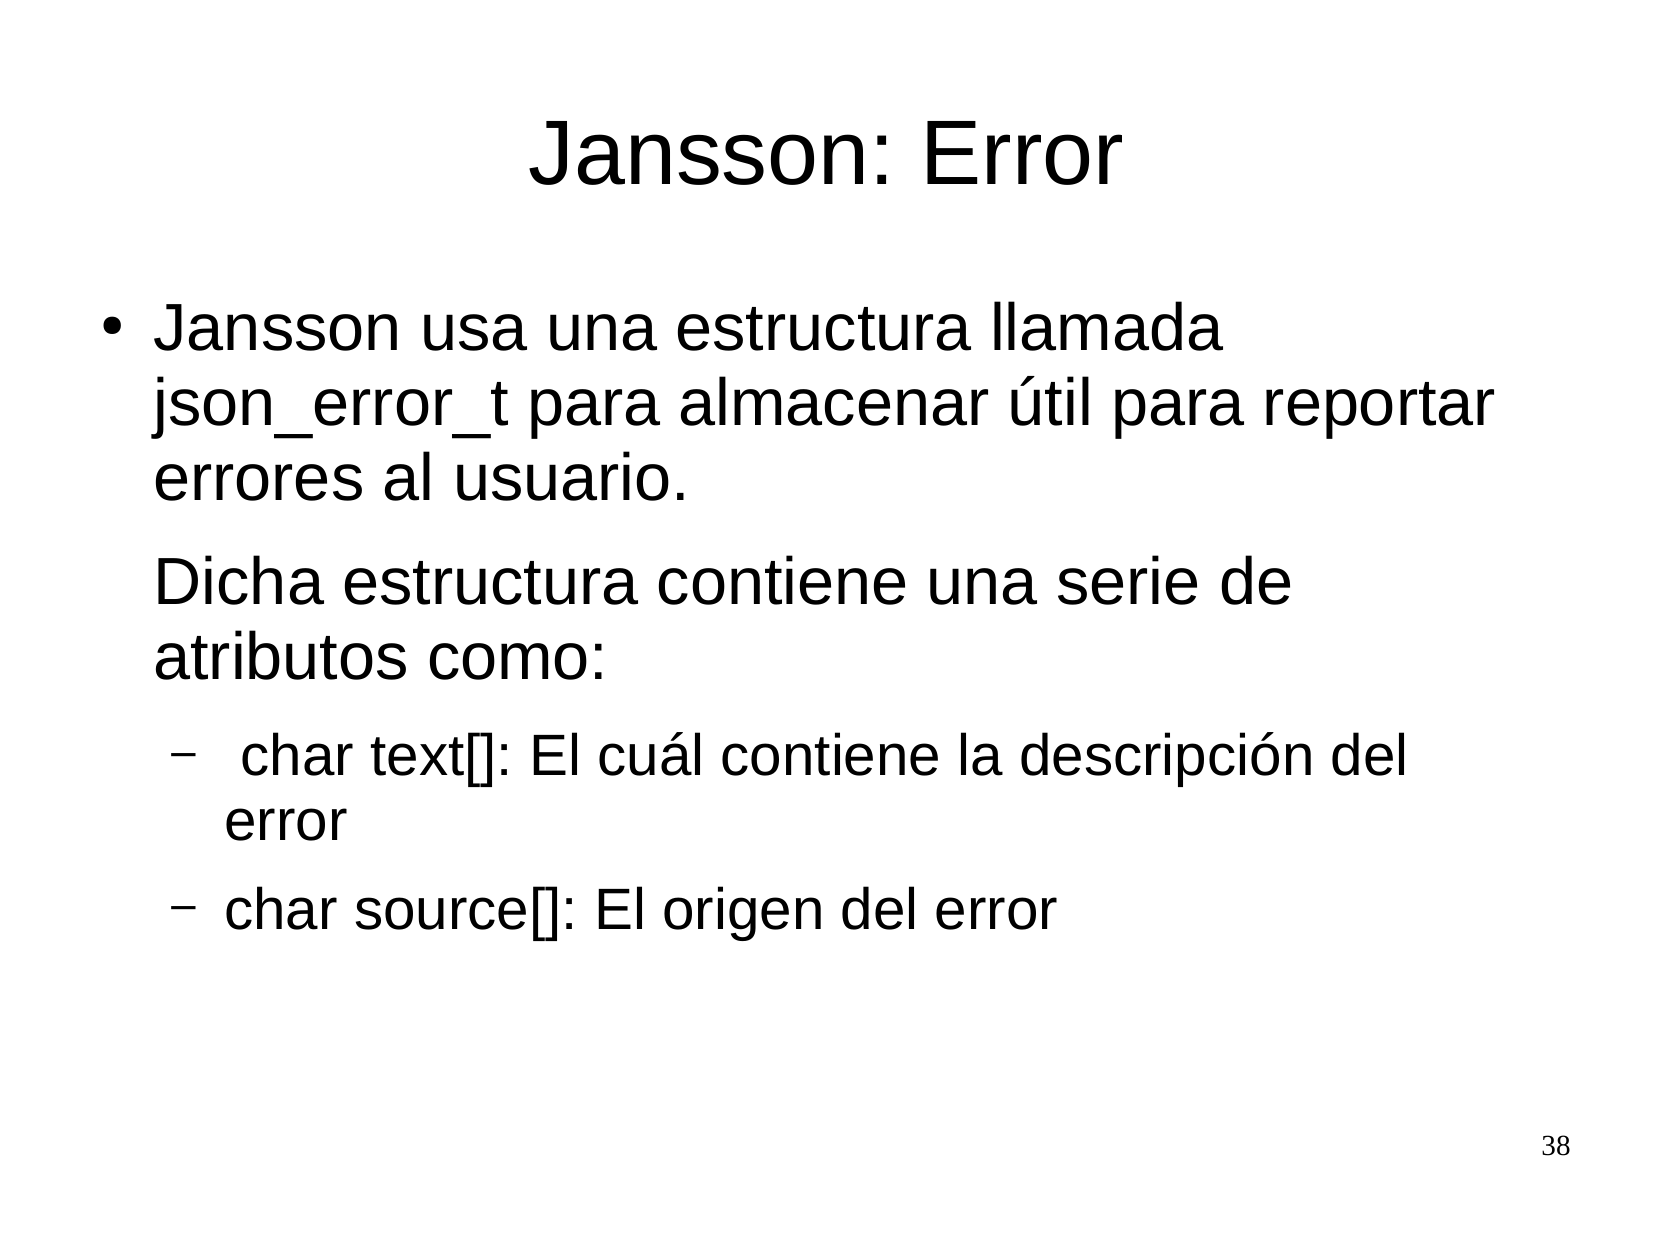

# Jansson: Error
Jansson usa una estructura llamada json_error_t para almacenar útil para reportar errores al usuario.
Dicha estructura contiene una serie de atributos como:
 char text[]: El cuál contiene la descripción del error
char source[]: El origen del error
38